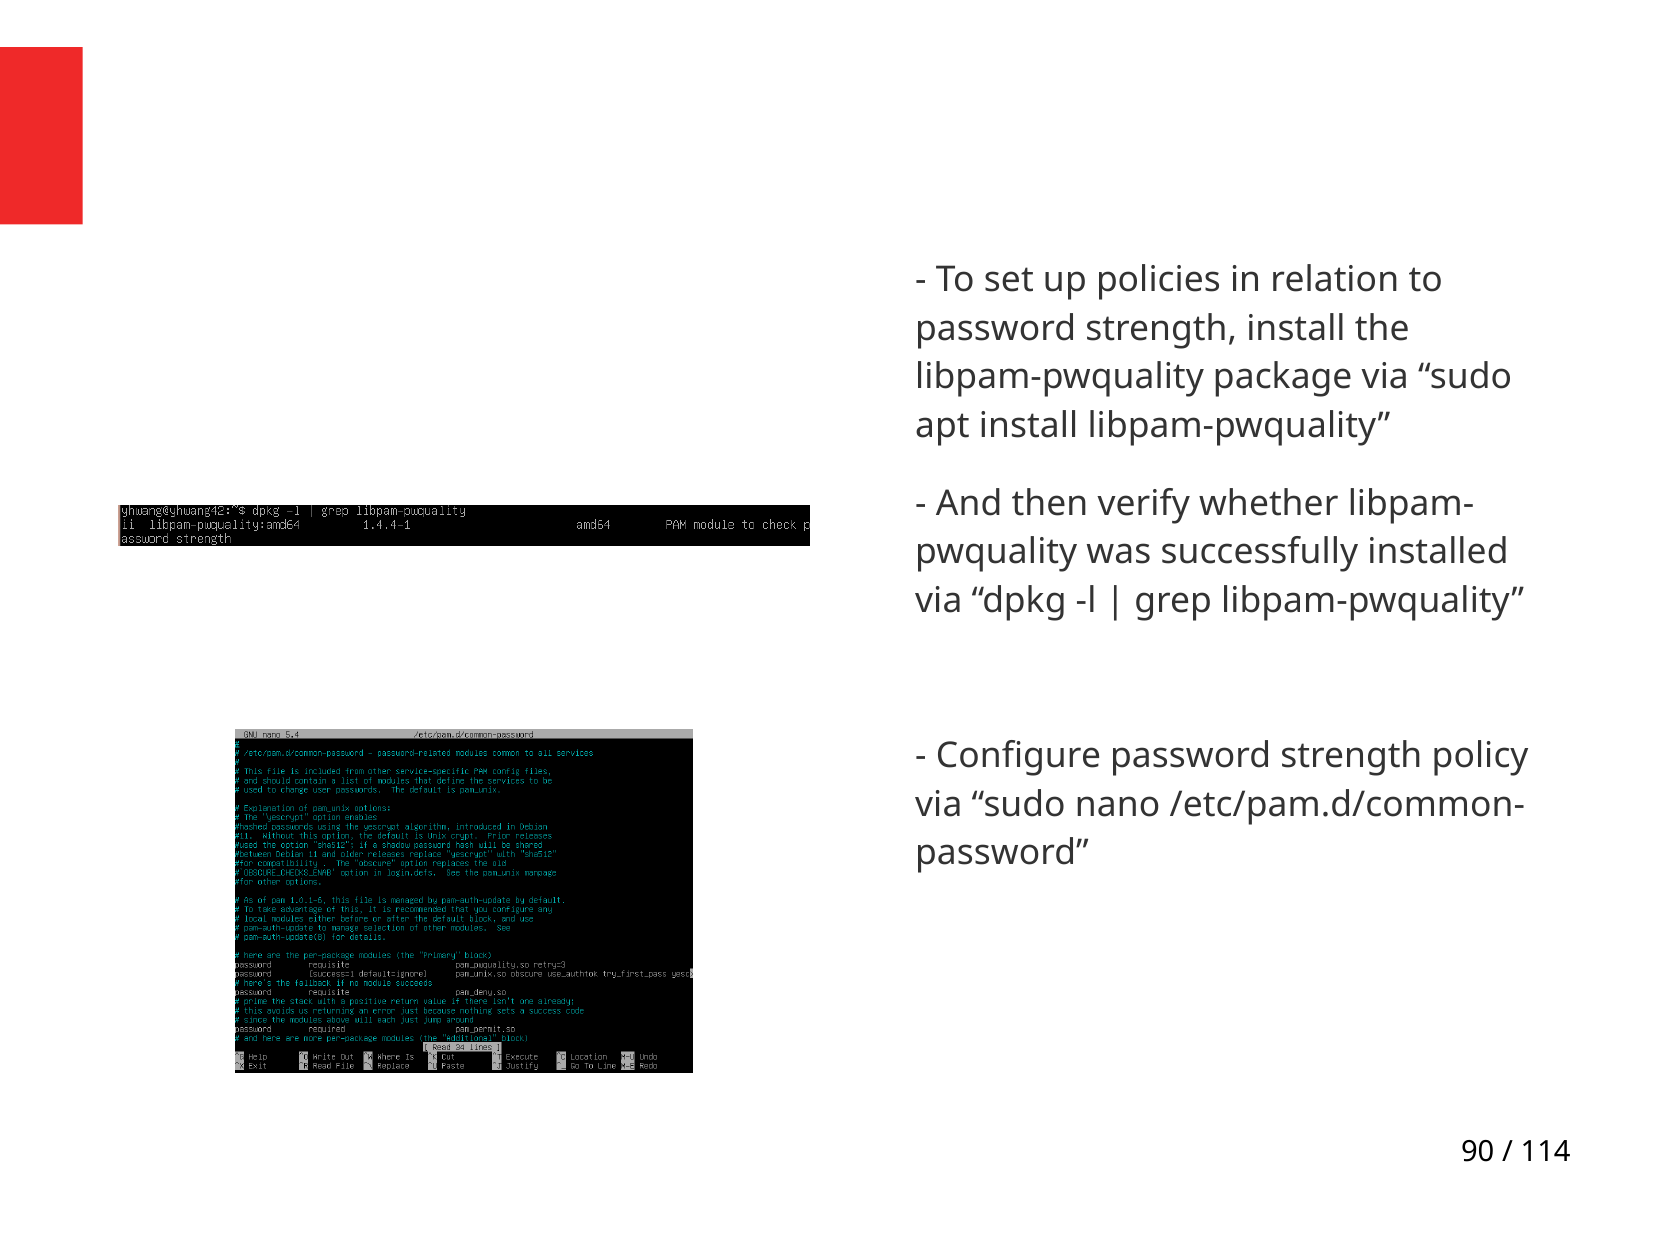

# - To set up policies in relation to password strength, install the libpam-pwquality package via “sudo apt install libpam-pwquality”
- And then verify whether libpam-pwquality was successfully installed via “dpkg -l | grep libpam-pwquality”
- Configure password strength policy via “sudo nano /etc/pam.d/common-password”
90